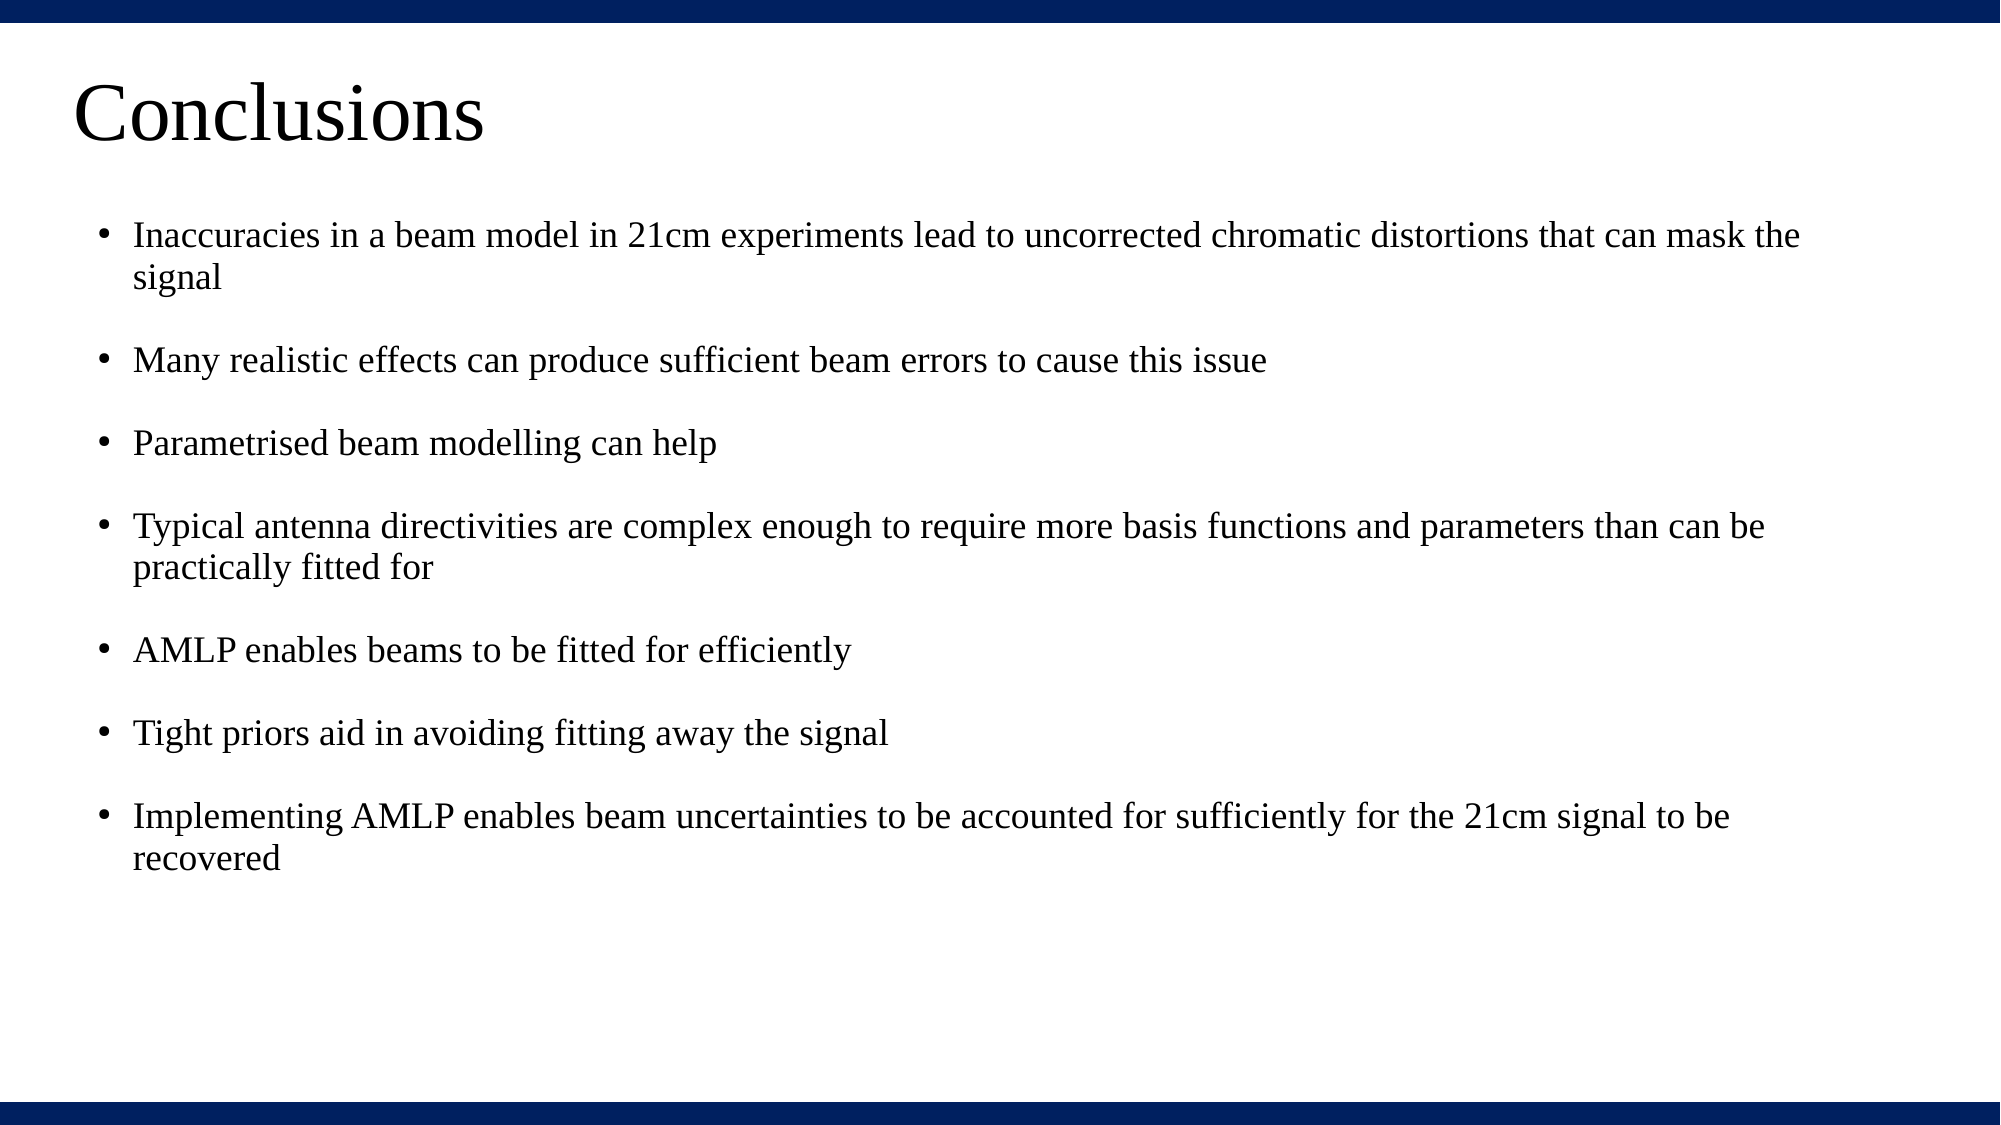

Conclusions
Inaccuracies in a beam model in 21cm experiments lead to uncorrected chromatic distortions that can mask the signal
Many realistic effects can produce sufficient beam errors to cause this issue
Parametrised beam modelling can help
Typical antenna directivities are complex enough to require more basis functions and parameters than can be practically fitted for
AMLP enables beams to be fitted for efficiently
Tight priors aid in avoiding fitting away the signal
Implementing AMLP enables beam uncertainties to be accounted for sufficiently for the 21cm signal to be recovered